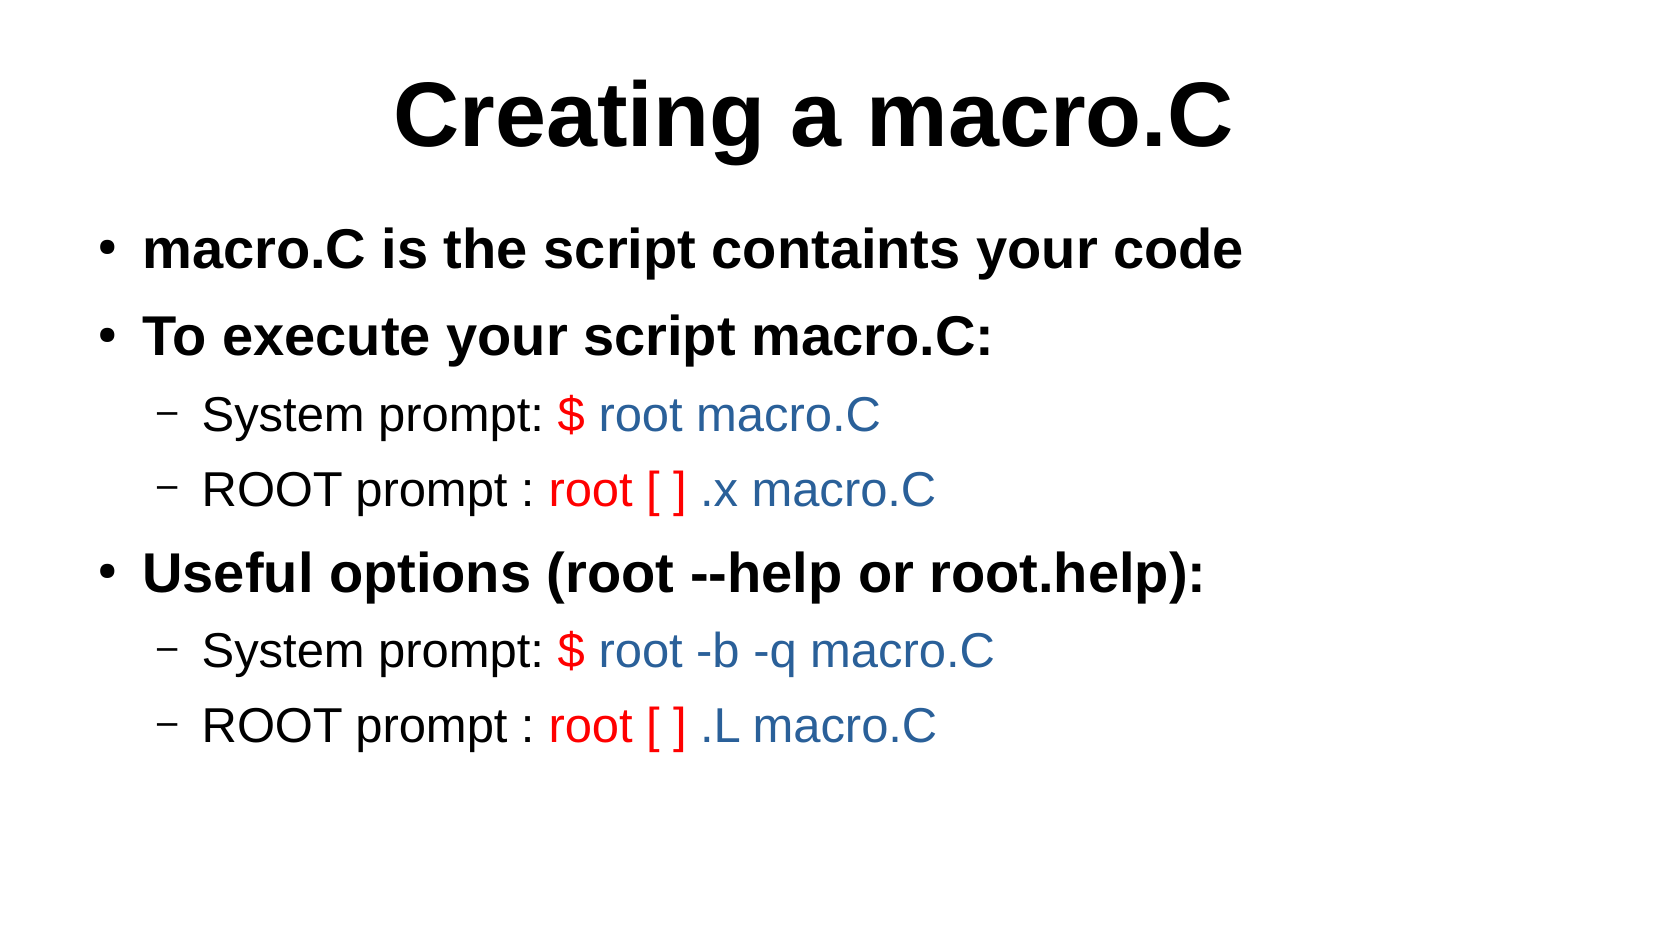

# Creating a macro.C
macro.C is the script containts your code
To execute your script macro.C:
System prompt: $ root macro.C
ROOT prompt : root [ ] .x macro.C
Useful options (root --help or root.help):
System prompt: $ root -b -q macro.C
ROOT prompt : root [ ] .L macro.C